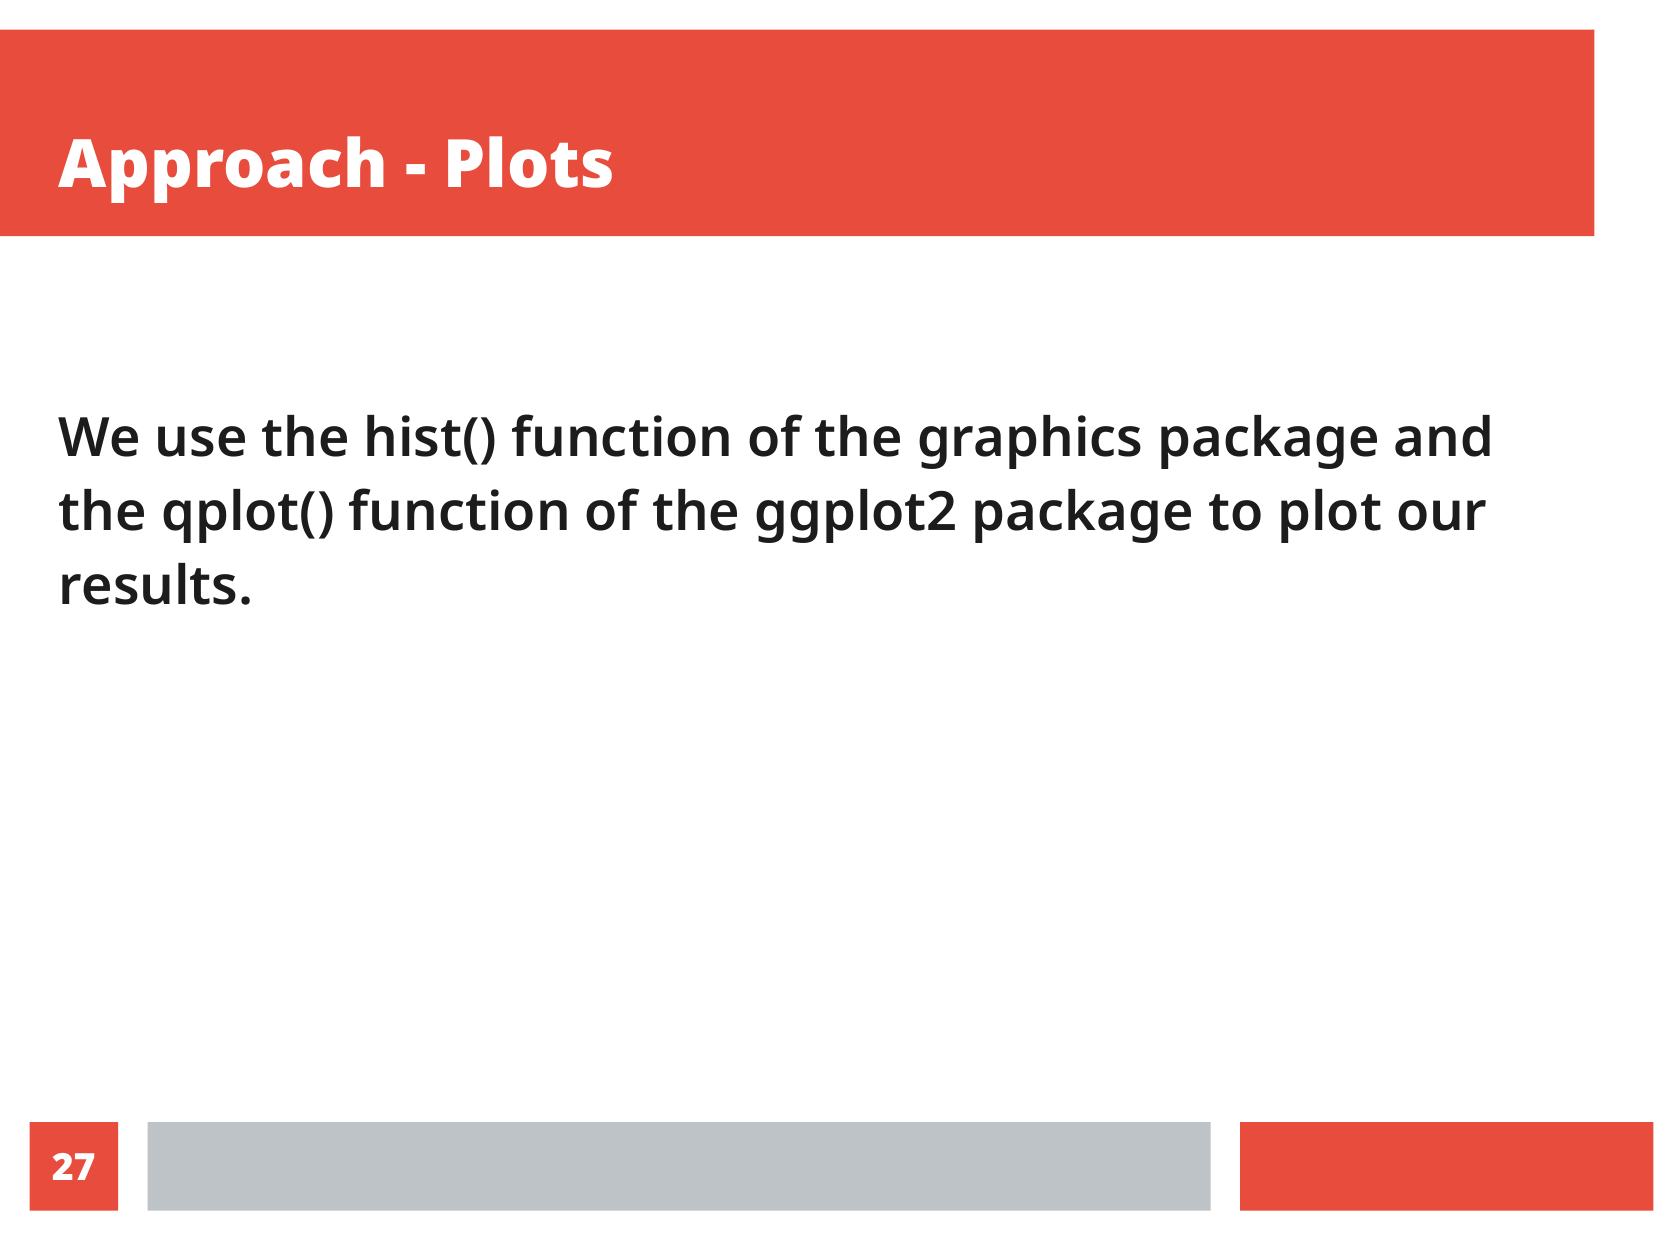

# Approach - Plots
We use the hist() function of the graphics package and the qplot() function of the ggplot2 package to plot our results.
27